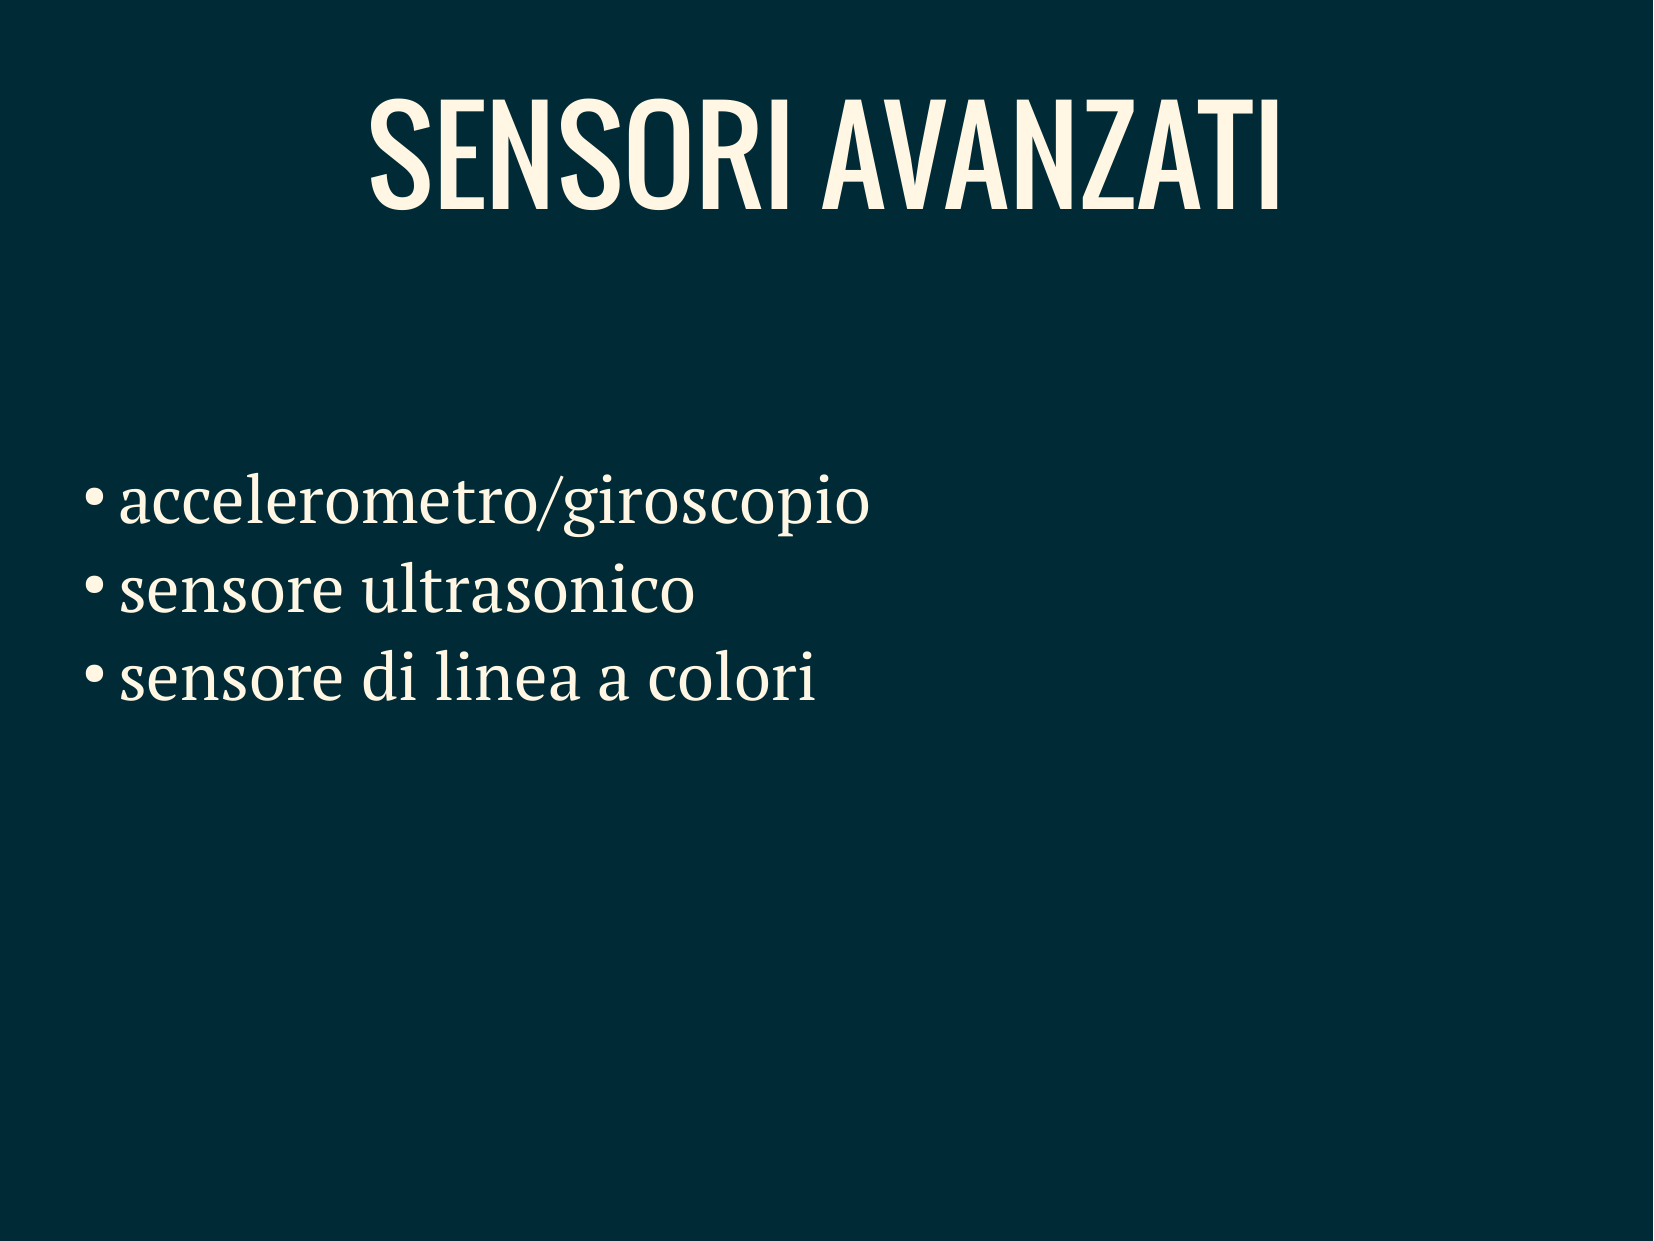

# SENSORI avanzati
accelerometro/giroscopio
sensore ultrasonico
sensore di linea a colori